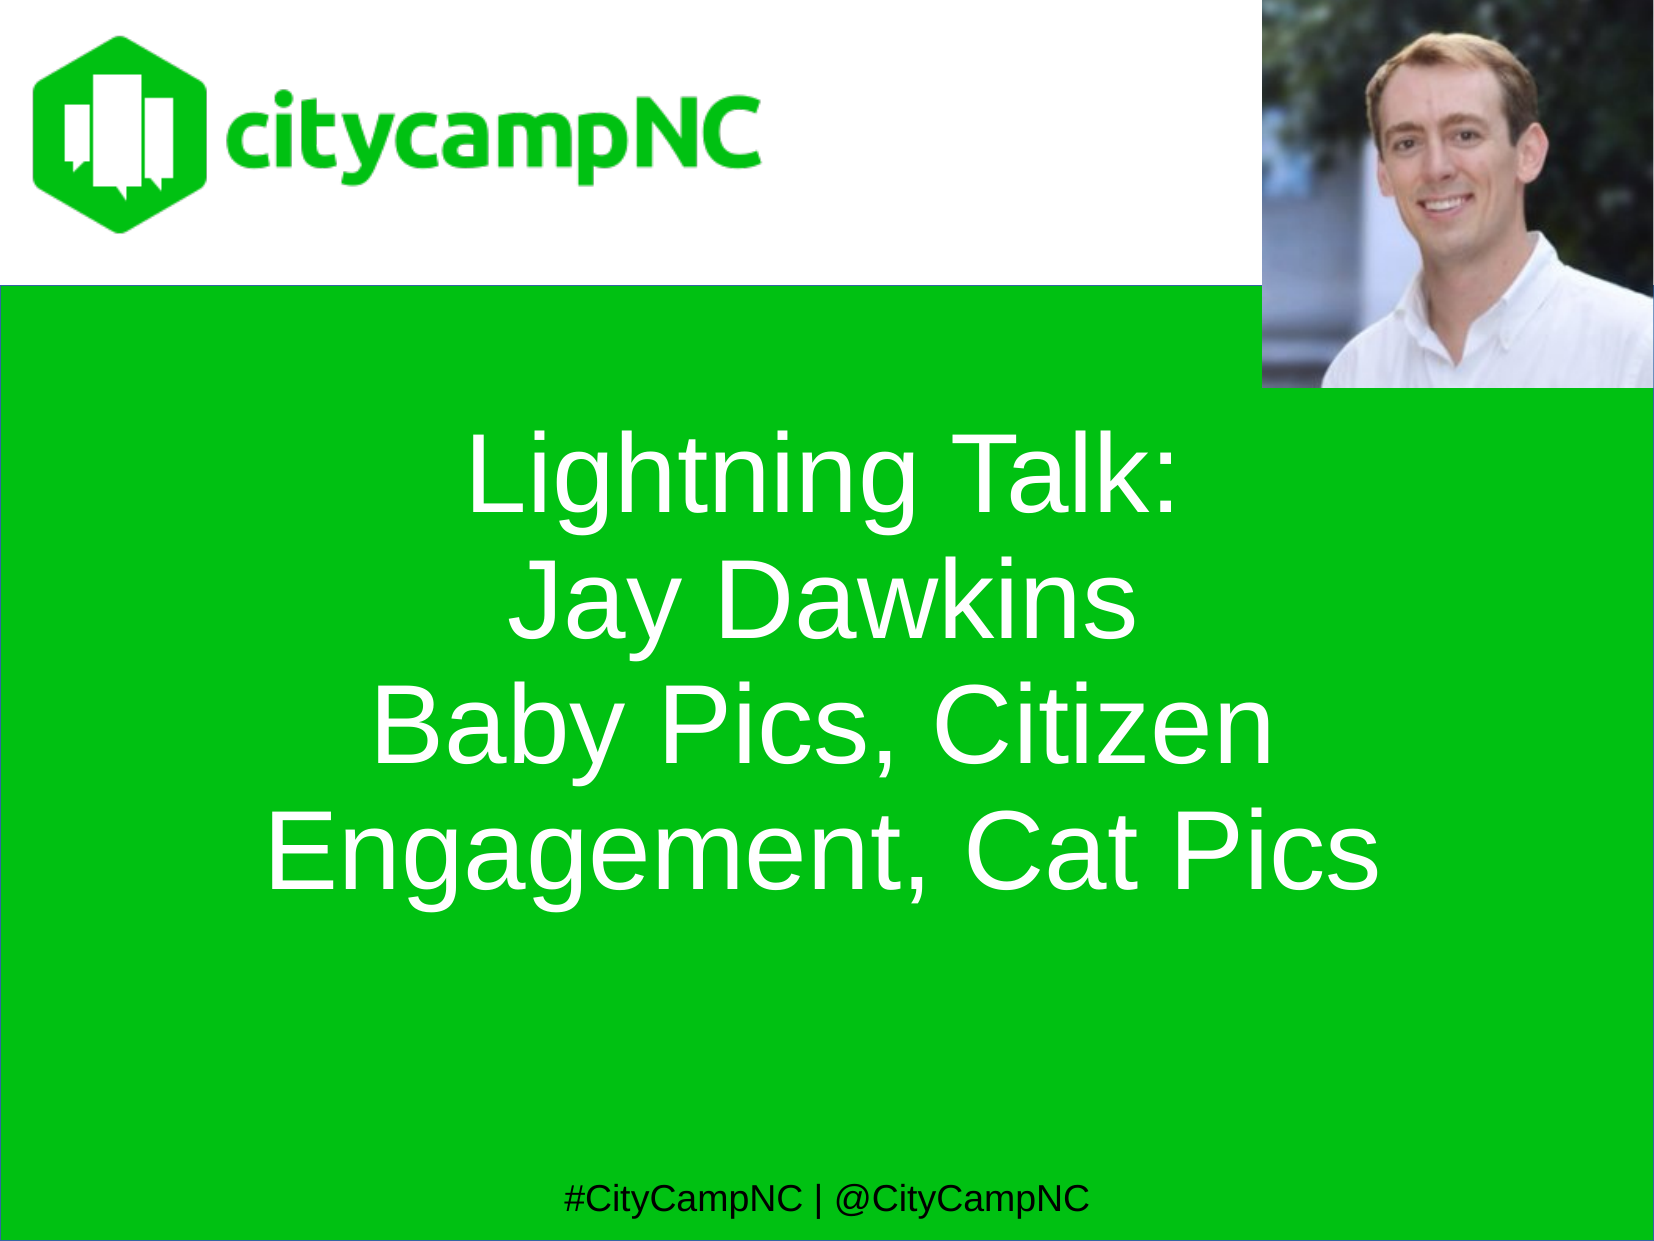

# Lightning Talk:
Jay Dawkins
Baby Pics, Citizen
Engagement, Cat Pics